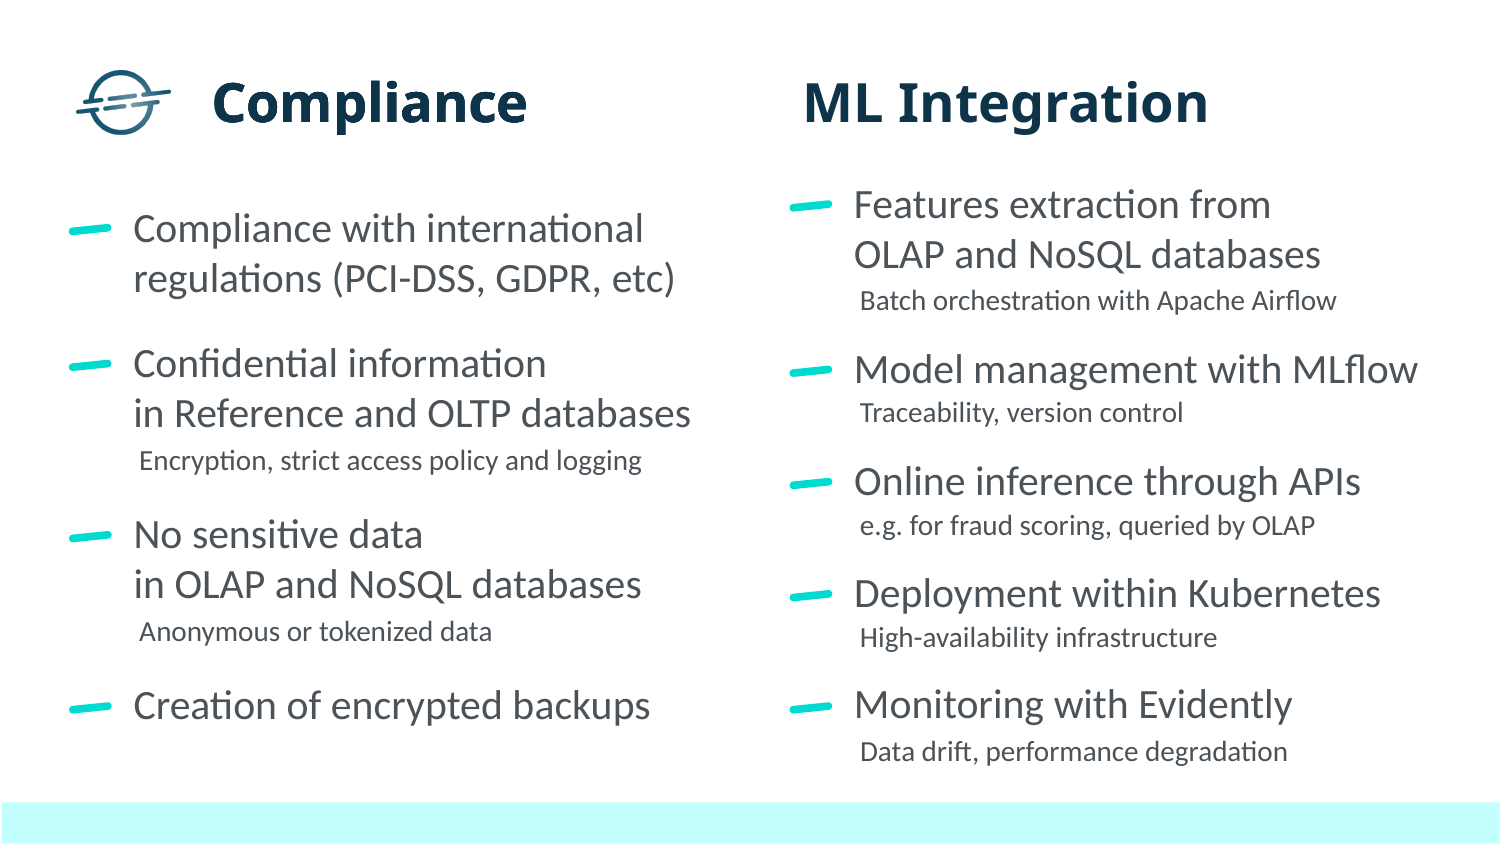

# Compliance
Compliance
Compliance
Compliance
ML Integration
Features extraction from
OLAP and NoSQL databases
Compliance with international regulations (PCI-DSS, GDPR, etc)
Batch orchestration with Apache Airflow
Confidential information
in Reference and OLTP databases
Model management with MLflow
Traceability, version control
Encryption, strict access policy and logging
Online inference through APIs
e.g. for fraud scoring, queried by OLAP
No sensitive data
in OLAP and NoSQL databases
Deployment within Kubernetes
Anonymous or tokenized data
High-availability infrastructure
Monitoring with Evidently
Creation of encrypted backups
Data drift, performance degradation